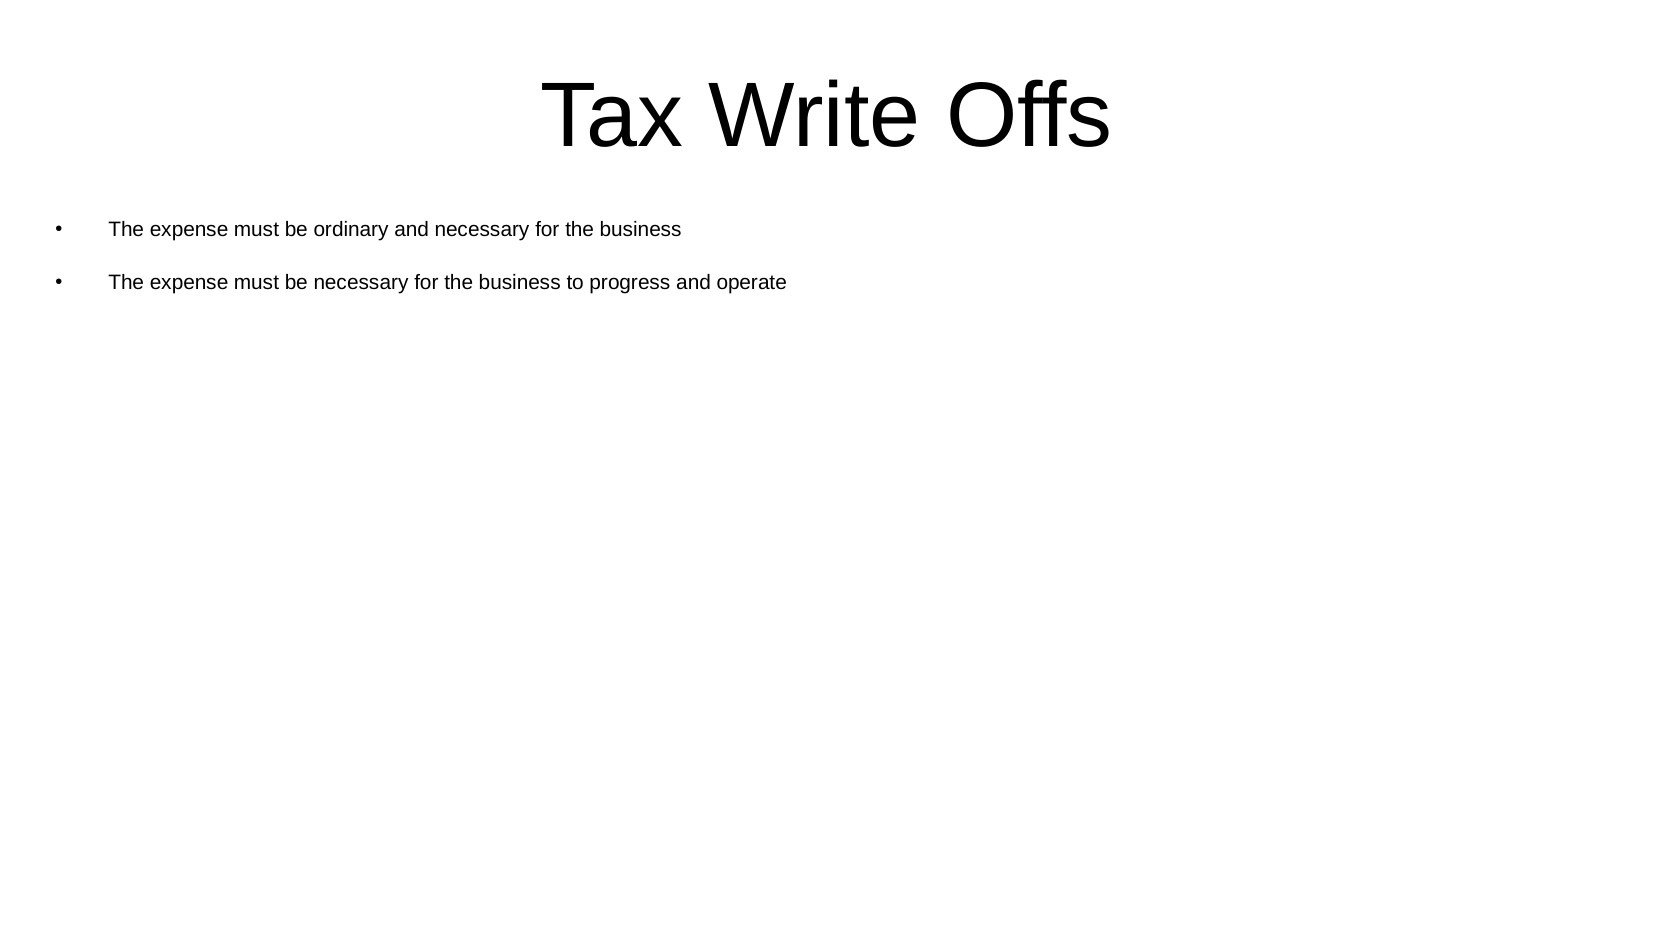

# Tax Write Offs
The expense must be ordinary and necessary for the business
The expense must be necessary for the business to progress and operate